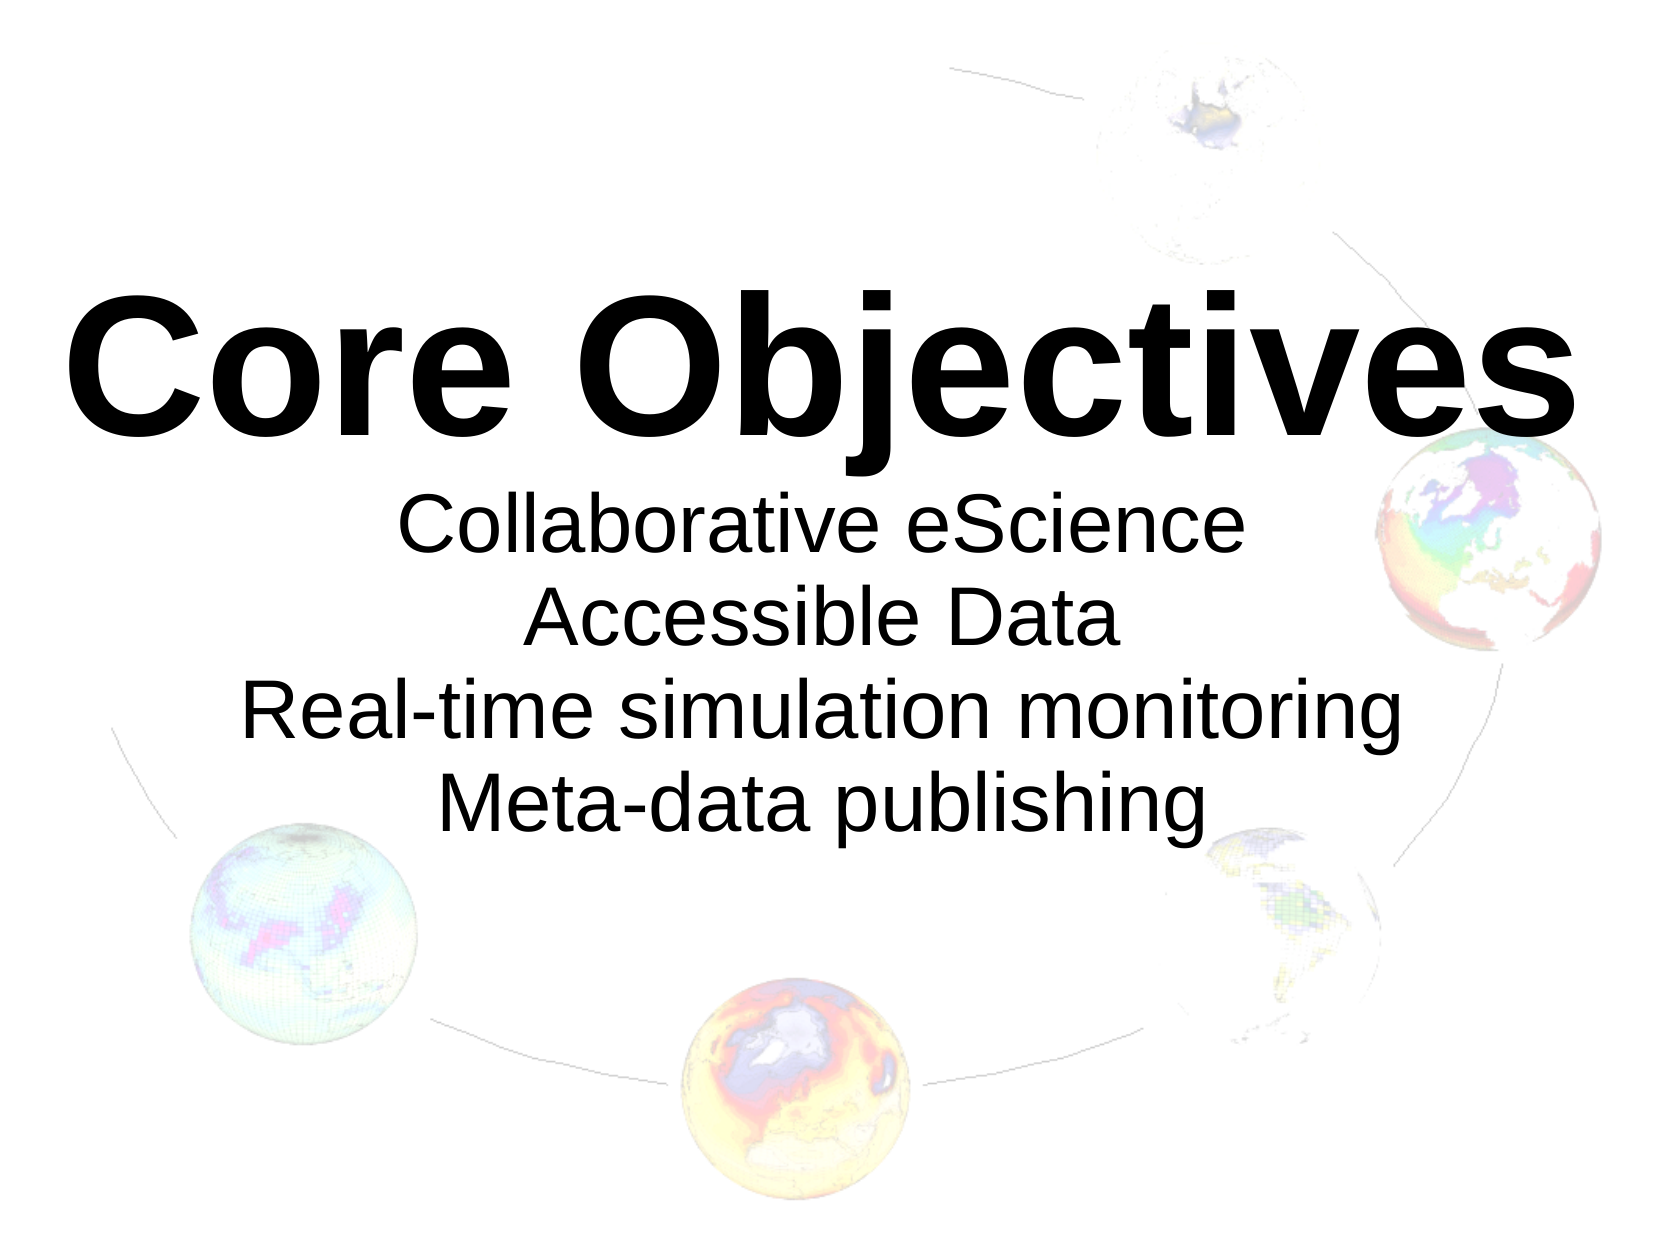

# Core Objectives Collaborative eScience Accessible Data Real-time simulation monitoring Meta-data publishing